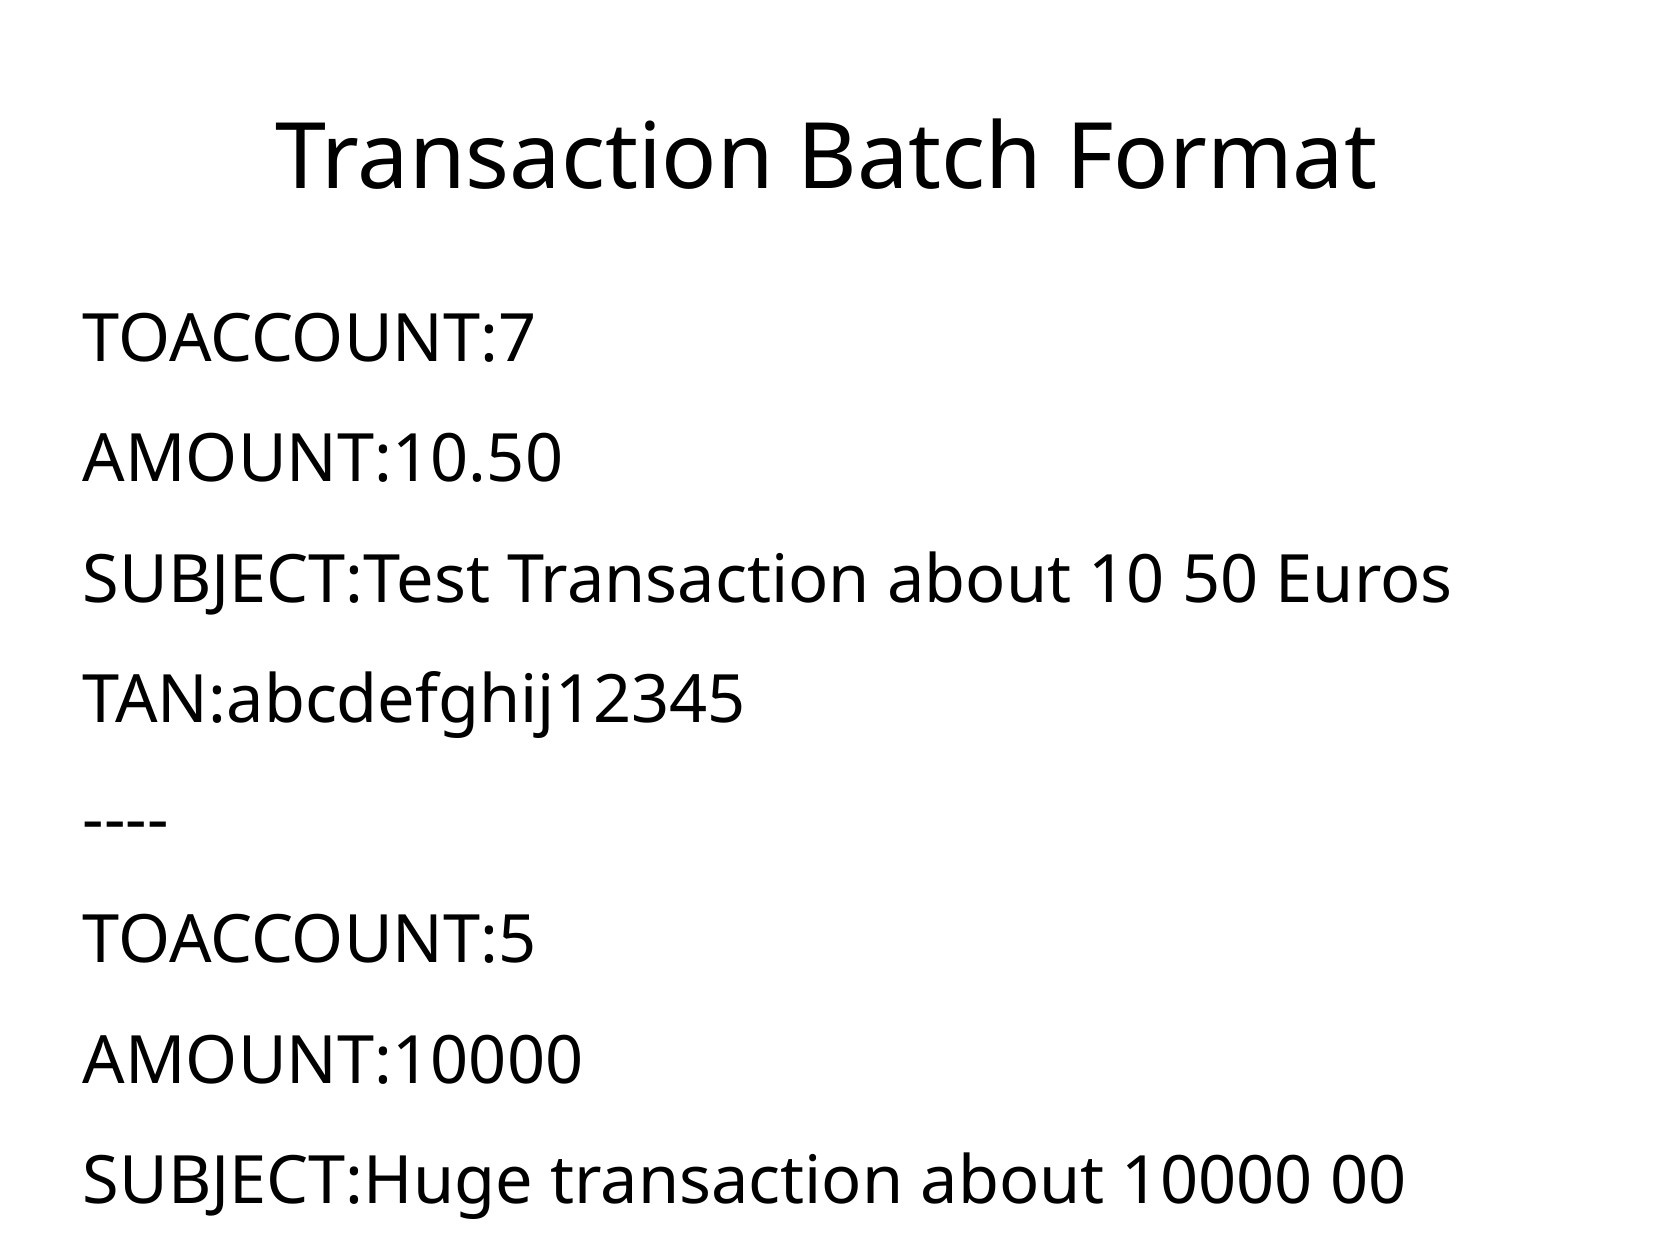

# Transaction Batch Format
TOACCOUNT:7
AMOUNT:10.50
SUBJECT:Test Transaction about 10 50 Euros
TAN:abcdefghij12345
----
TOACCOUNT:5
AMOUNT:10000
SUBJECT:Huge transaction about 10000 00 Euros that requires verification
TAN:0123456789abcde